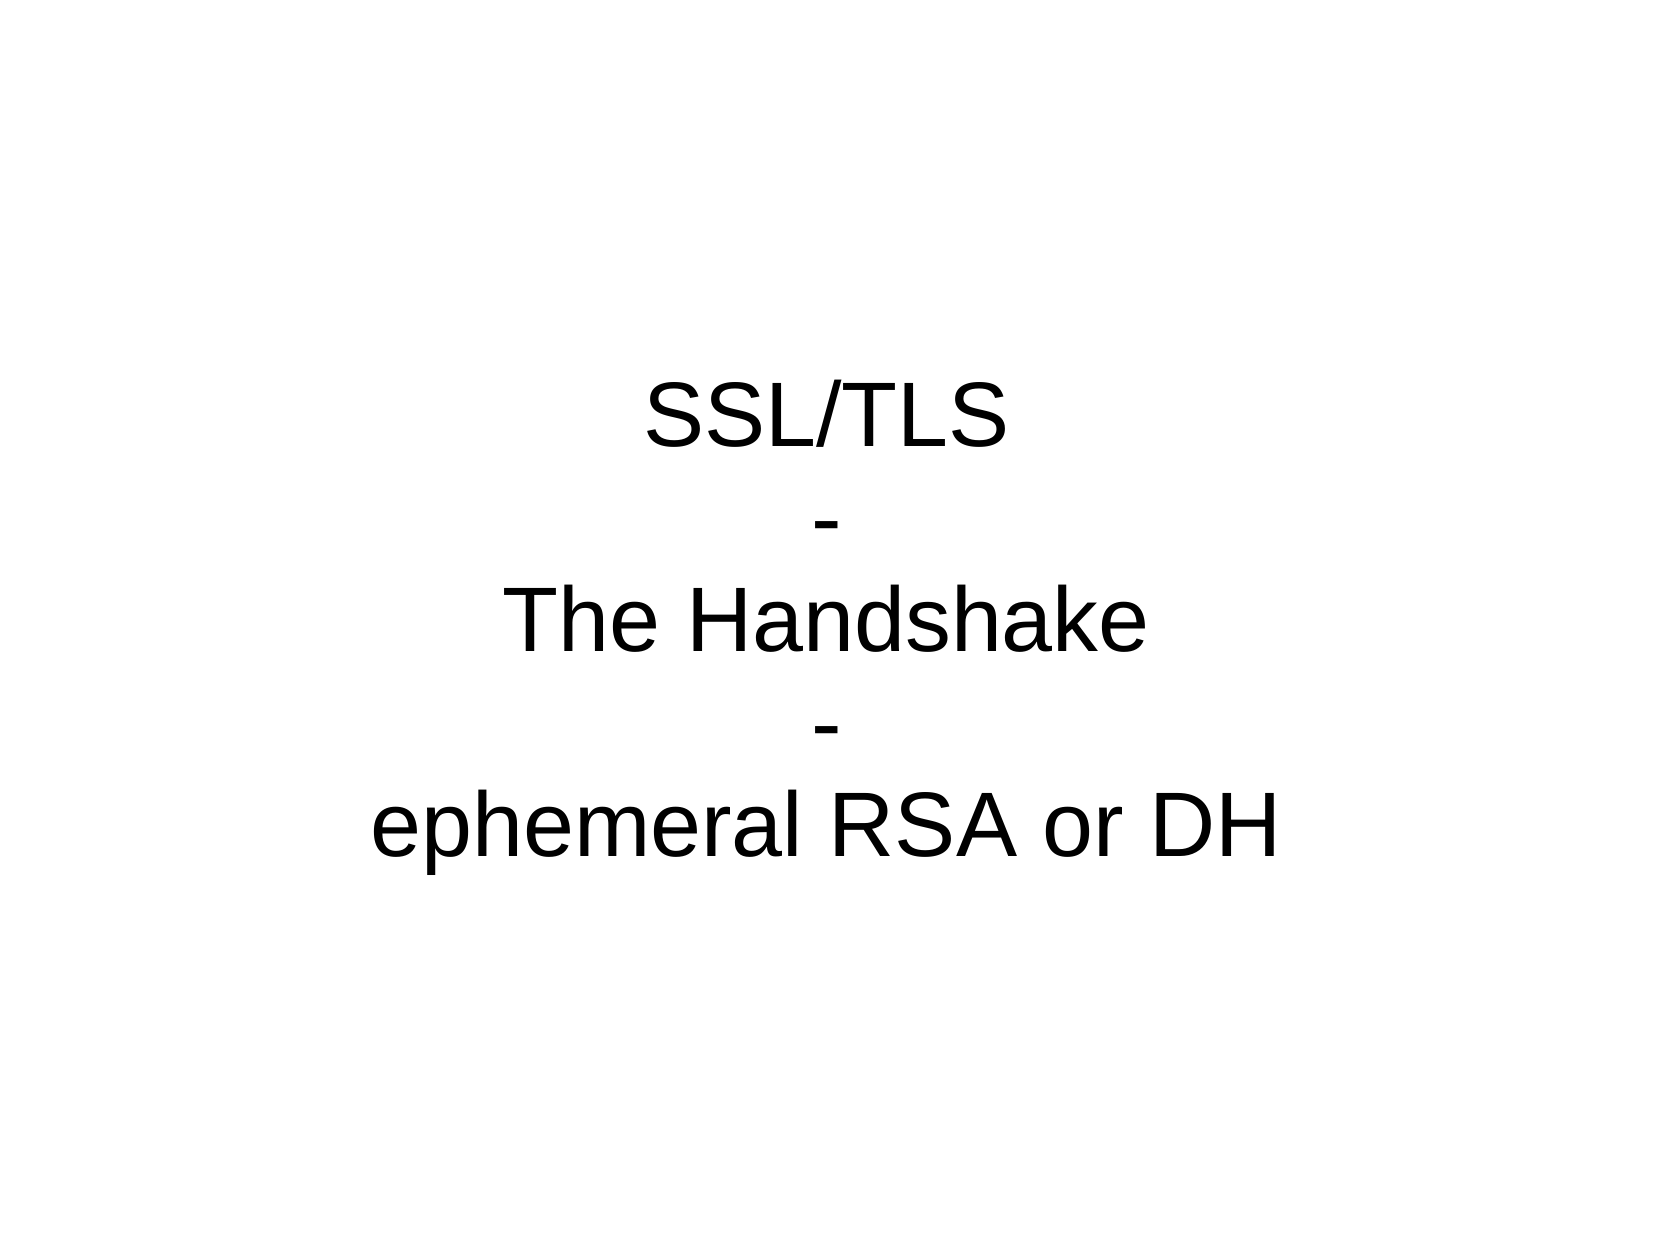

# SSL/TLS - The Handshake - ephemeral RSA or DH